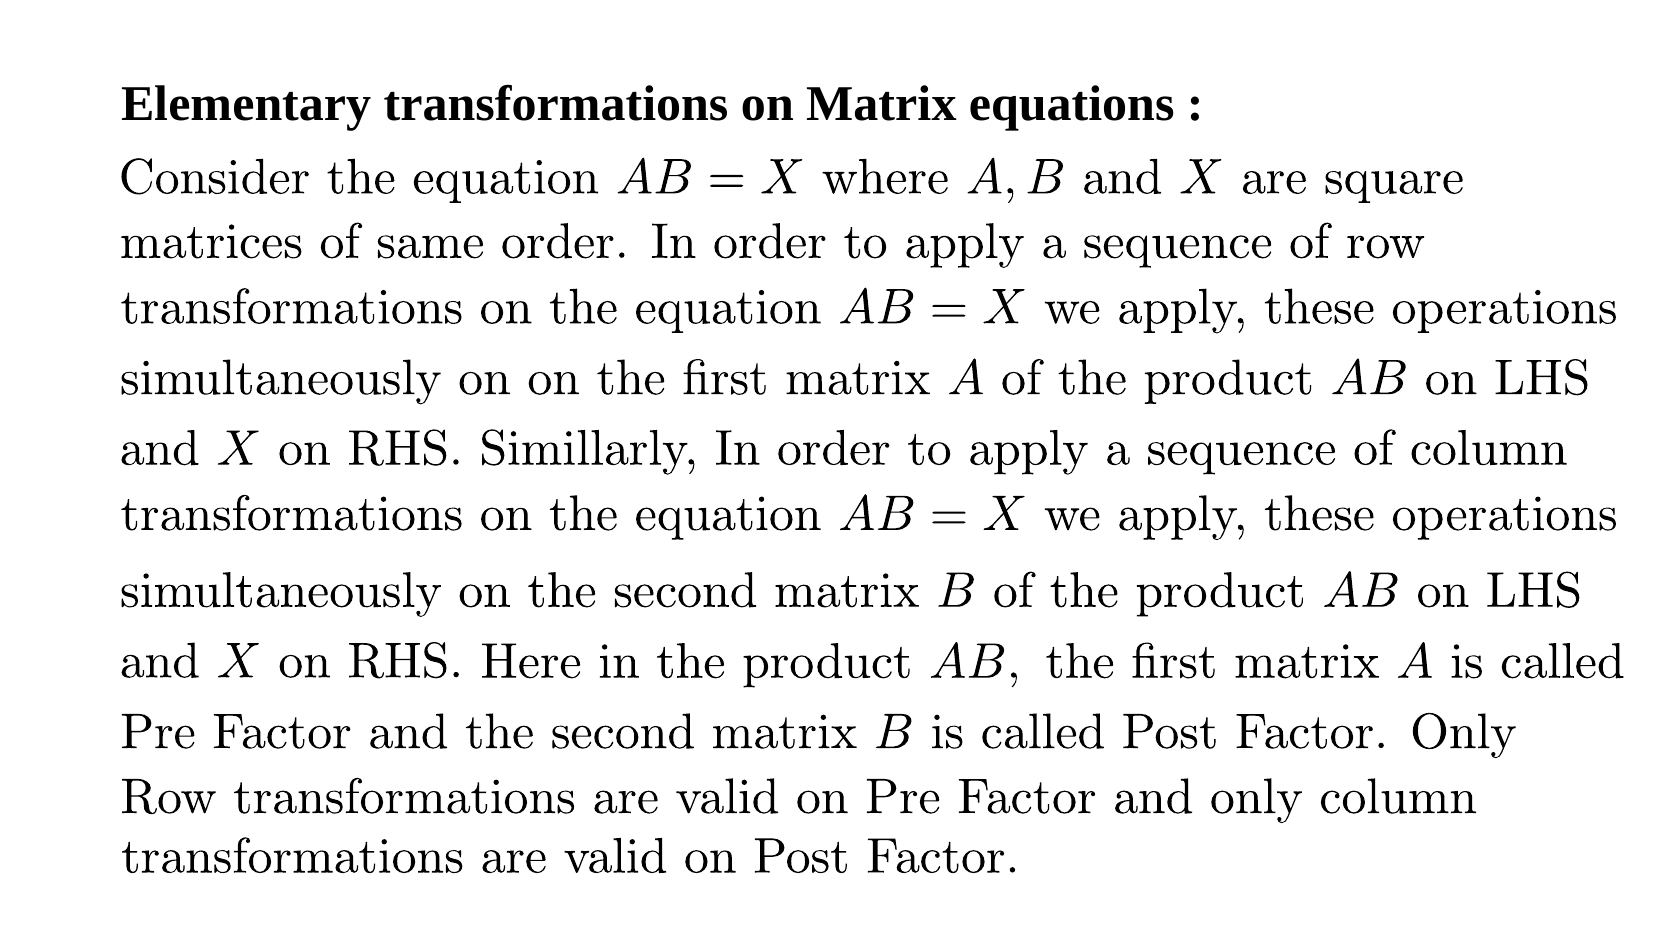

# Elementary transformations on Matrix equations :